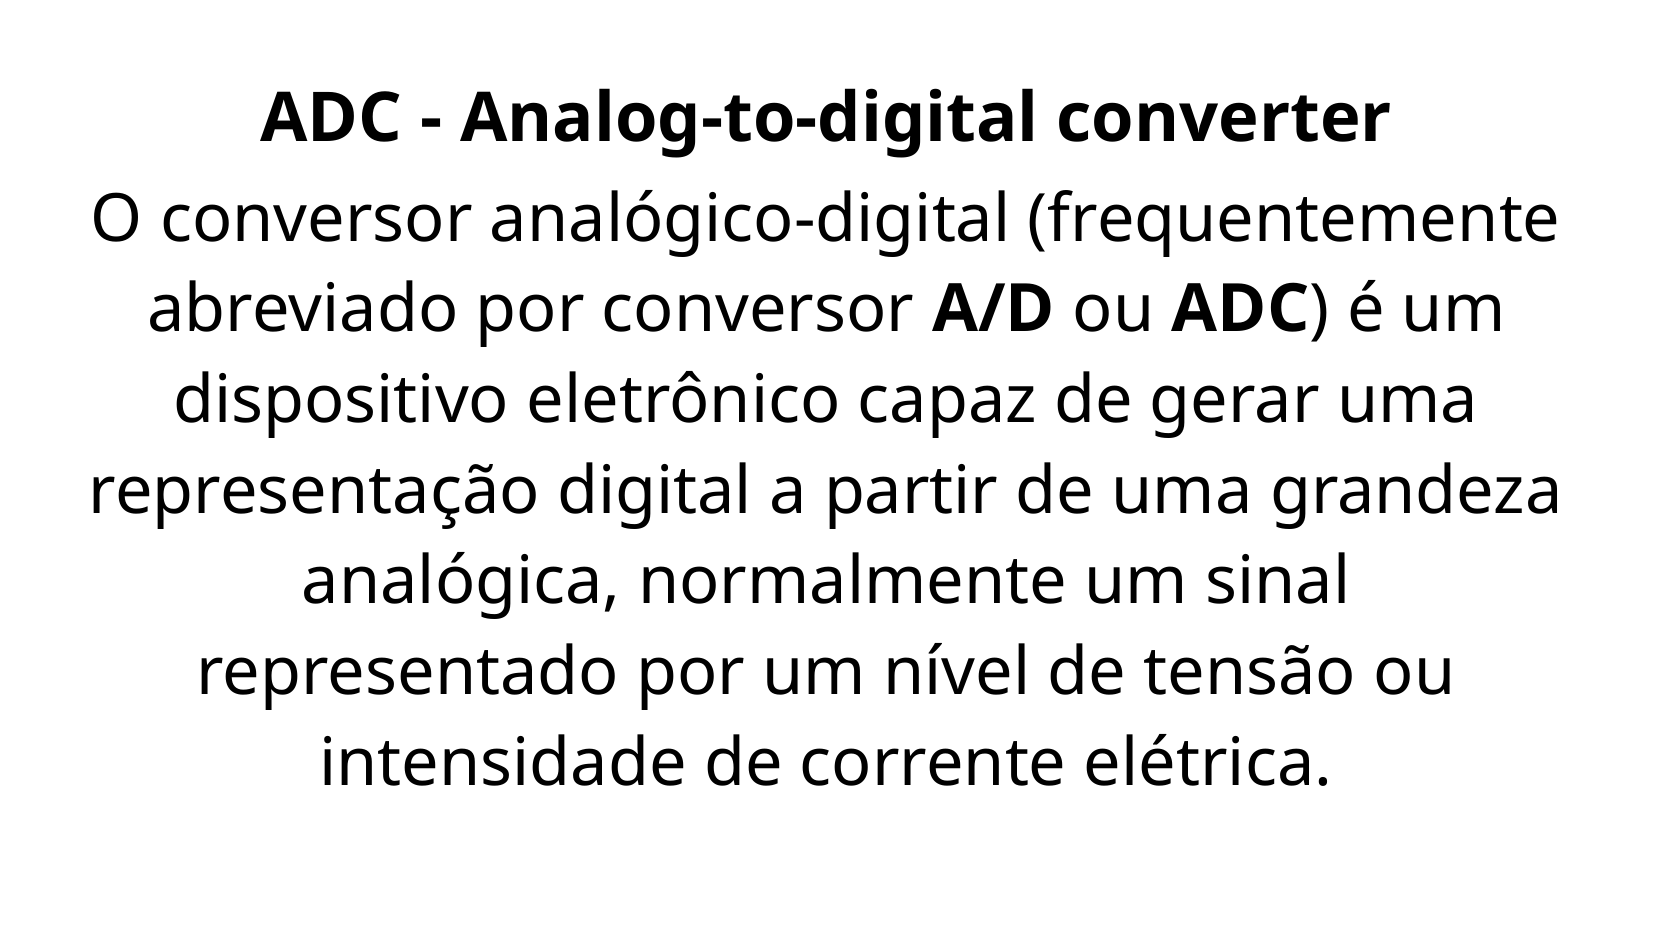

# ADC - Analog-to-digital converter
O conversor analógico-digital (frequentemente abreviado por conversor A/D ou ADC) é um dispositivo eletrônico capaz de gerar uma representação digital a partir de uma grandeza analógica, normalmente um sinal representado por um nível de tensão ou intensidade de corrente elétrica.